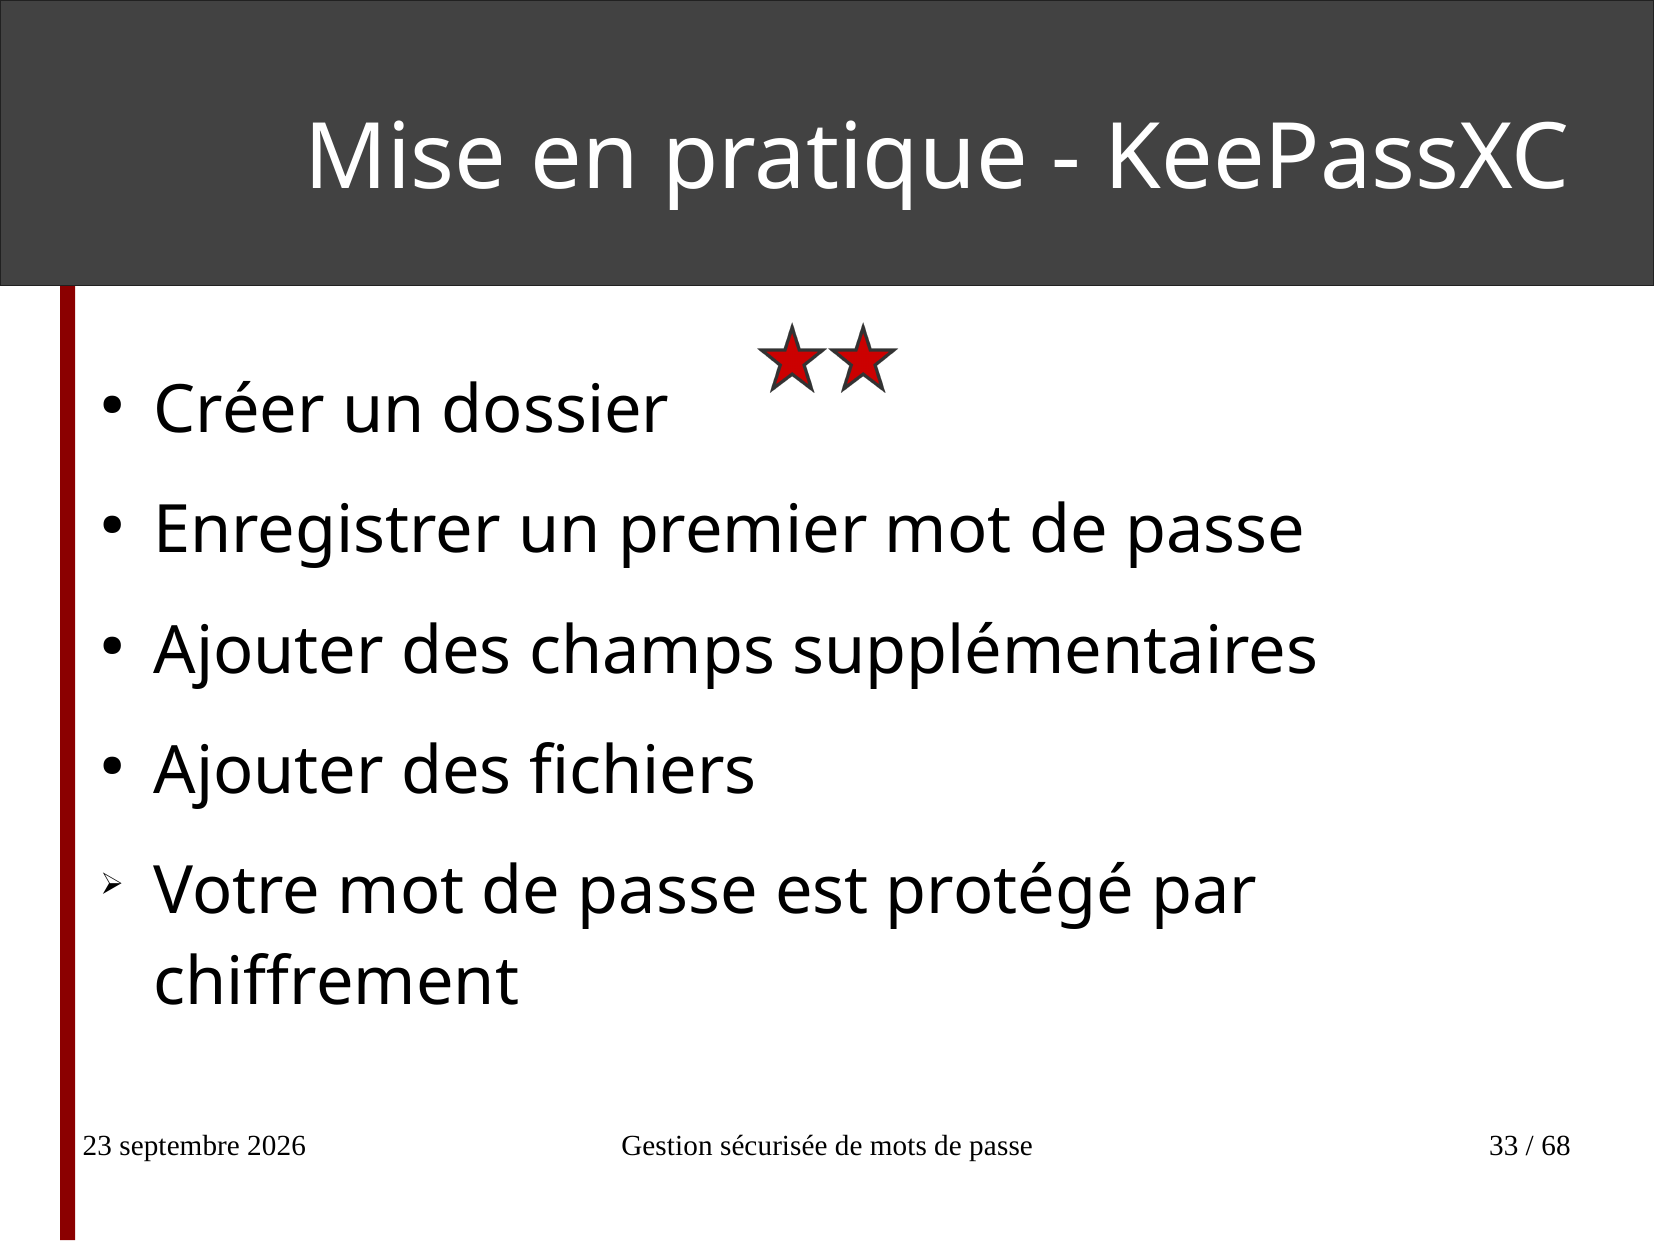

# Mise en pratique - KeePassXC
Créer un dossier
Enregistrer un premier mot de passe
Ajouter des champs supplémentaires
Ajouter des fichiers
Votre mot de passe est protégé par chiffrement
Gestion sécurisée de mots de passe
33